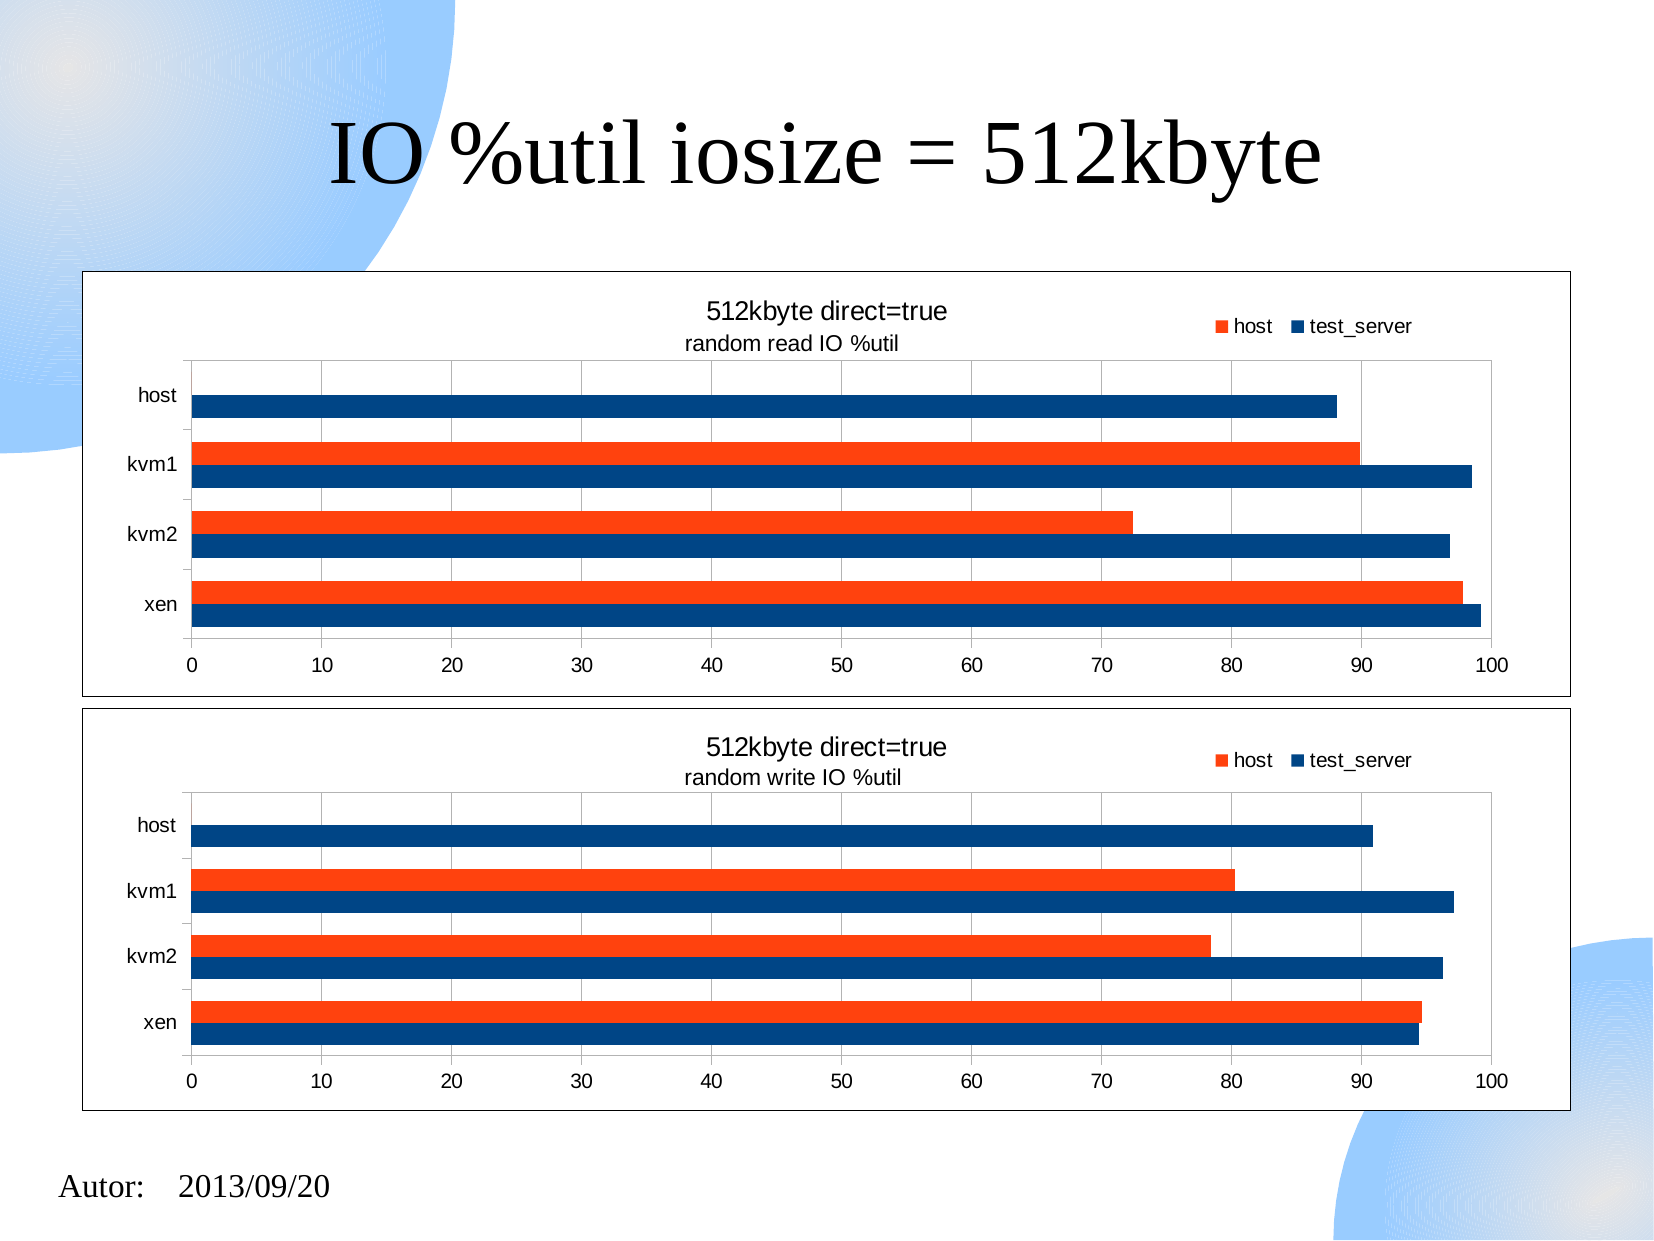

# IO %util iosize = 512kbyte
### Chart: 512kbyte direct=true
random read IO %util
| Category | test_server | host |
|---|---|---|
| xen | 99.18 | 97.78 |
| kvm2 | 96.79 | 72.4 |
| kvm1 | 98.47 | 89.885 |
| host | 88.14 | 0.0 |
### Chart: 512kbyte direct=true
random write IO %util
| Category | test_server | host |
|---|---|---|
| xen | 94.45 | 94.65 |
| kvm2 | 96.31 | 78.45 |
| kvm1 | 97.14 | 80.3 |
| host | 90.89 | 0.0 |